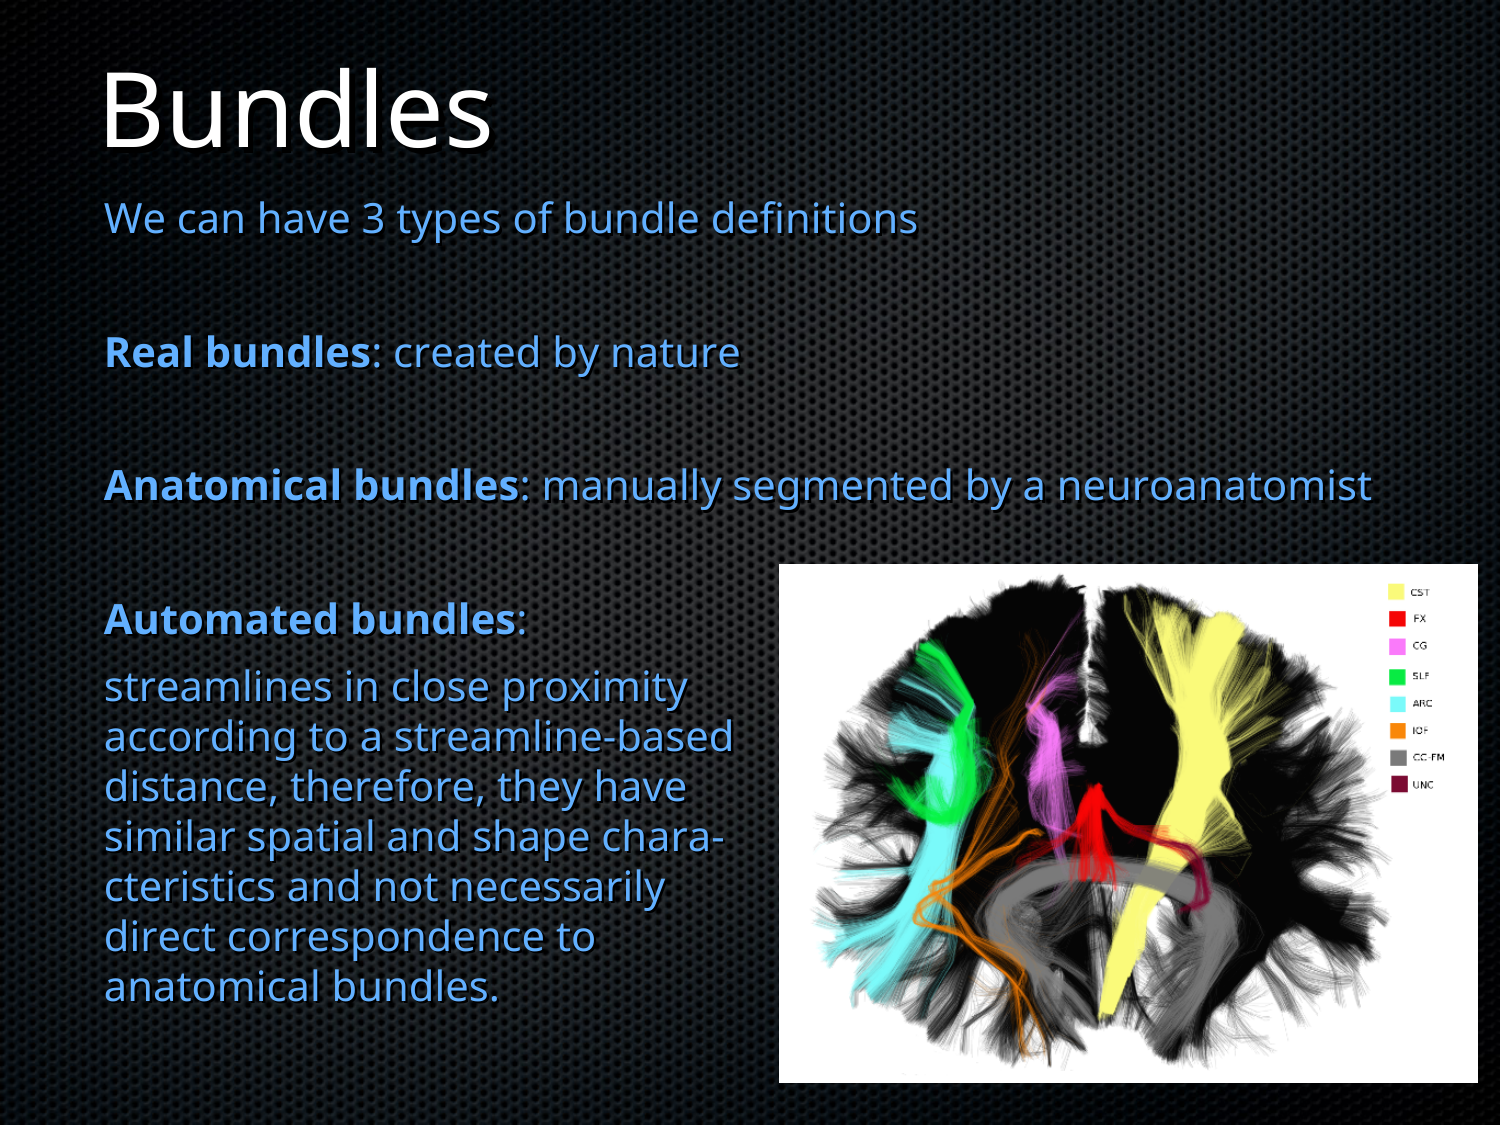

# Bundles
We can have 3 types of bundle definitions
Real bundles: created by nature
Anatomical bundles: manually segmented by a neuroanatomist
Automated bundles:
streamlines in close proximity
according to a streamline-based
distance, therefore, they have
similar spatial and shape chara-
cteristics and not necessarily
direct correspondence to
anatomical bundles.